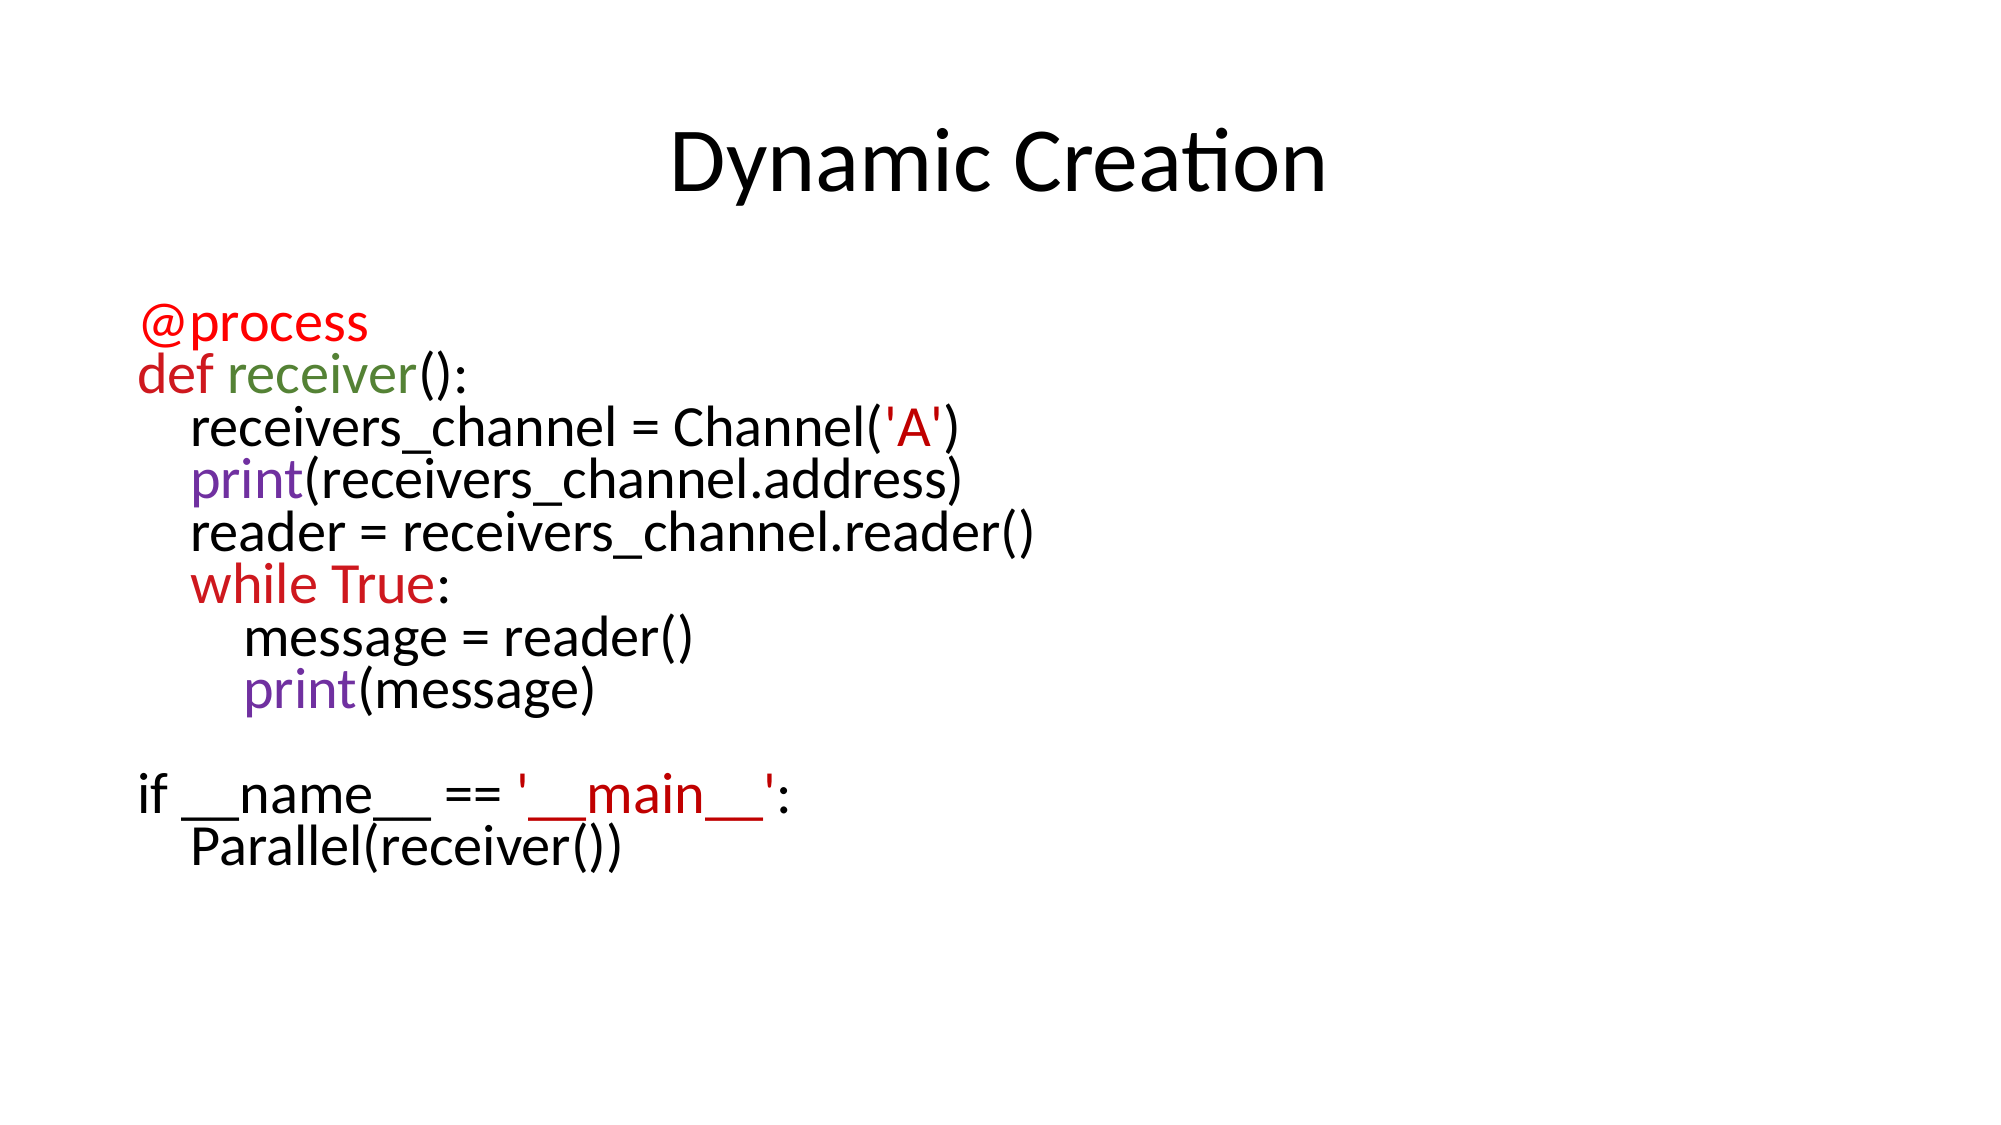

# Dynamic Creation
@process
def receiver():
 receivers_channel = Channel('A')
 print(receivers_channel.address)
 reader = receivers_channel.reader()
 while True:
 message = reader()
 print(message)
if __name__ == '__main__':
 Parallel(receiver())